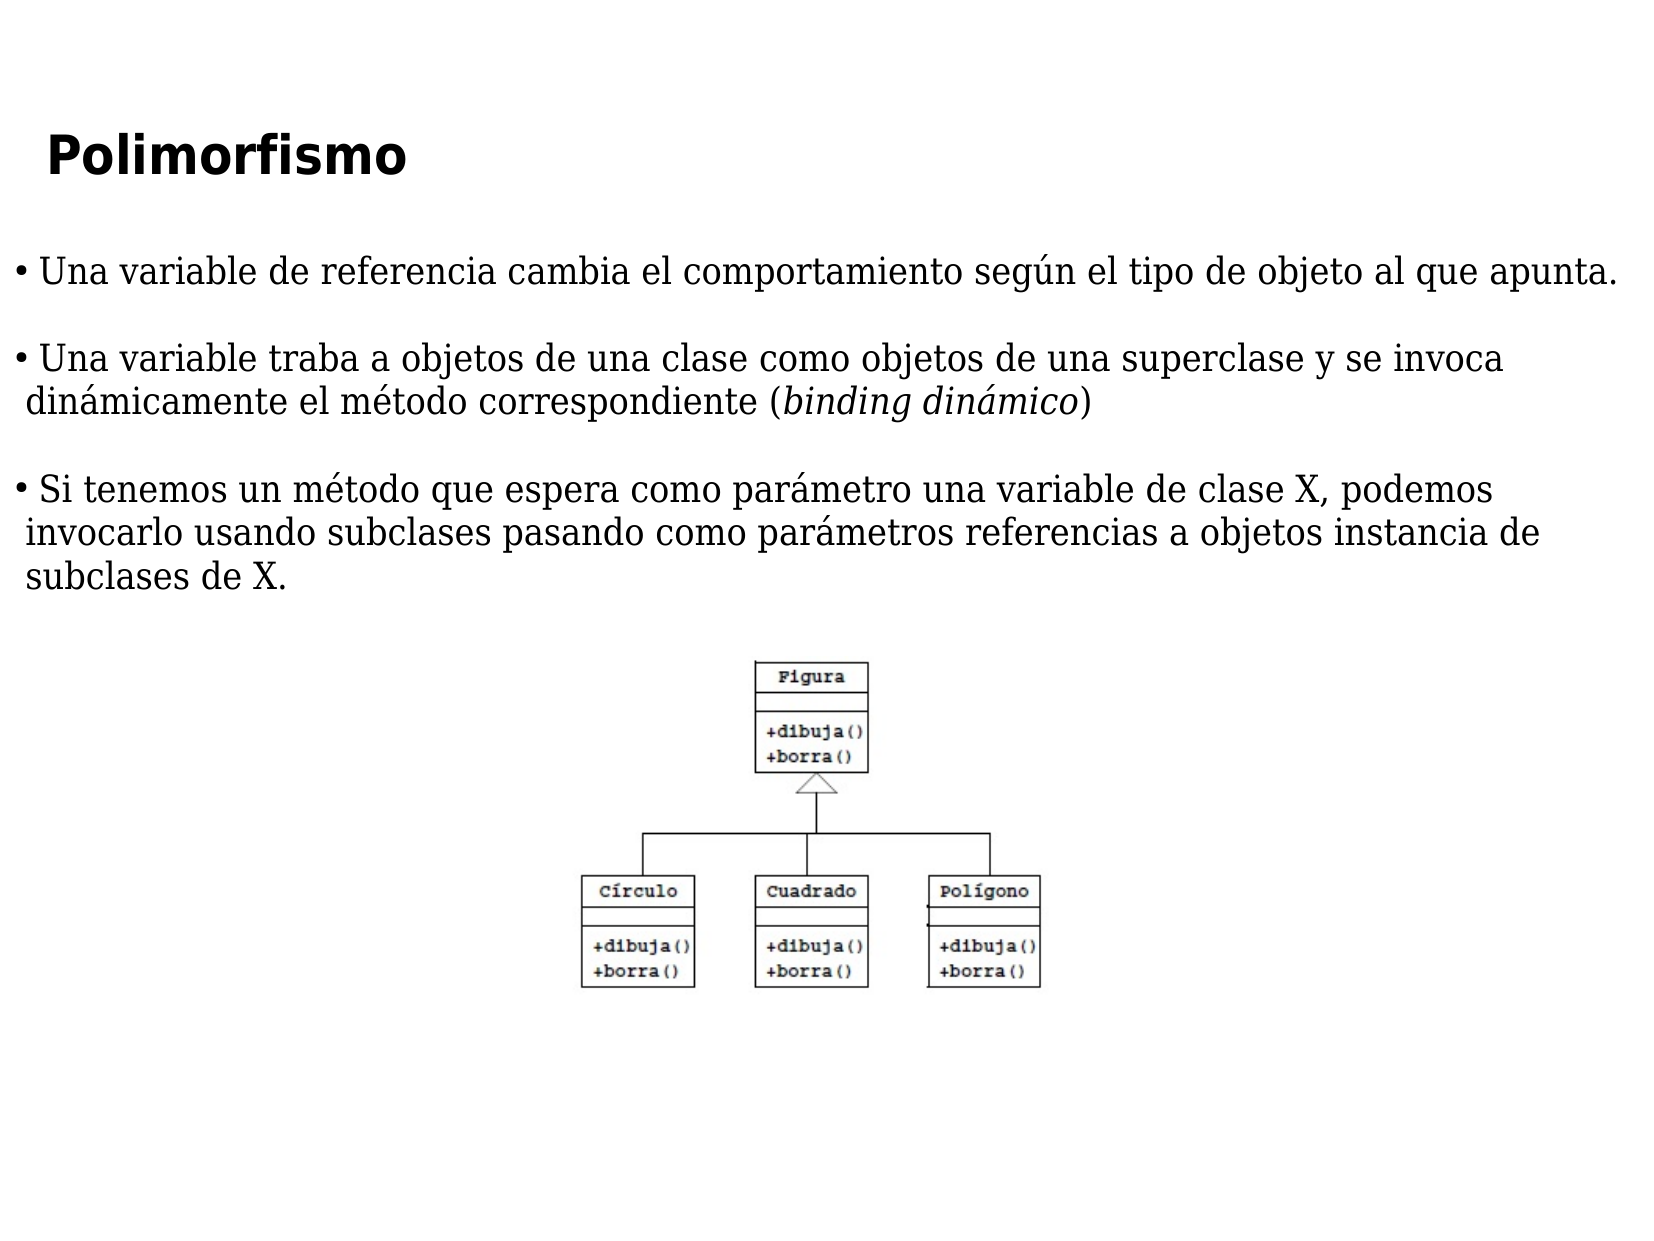

Polimorfismo
 Una variable de referencia cambia el comportamiento según el tipo de objeto al que apunta.
 Una variable traba a objetos de una clase como objetos de una superclase y se invoca dinámicamente el método correspondiente (binding dinámico)
 Si tenemos un método que espera como parámetro una variable de clase X, podemos invocarlo usando subclases pasando como parámetros referencias a objetos instancia de subclases de X.